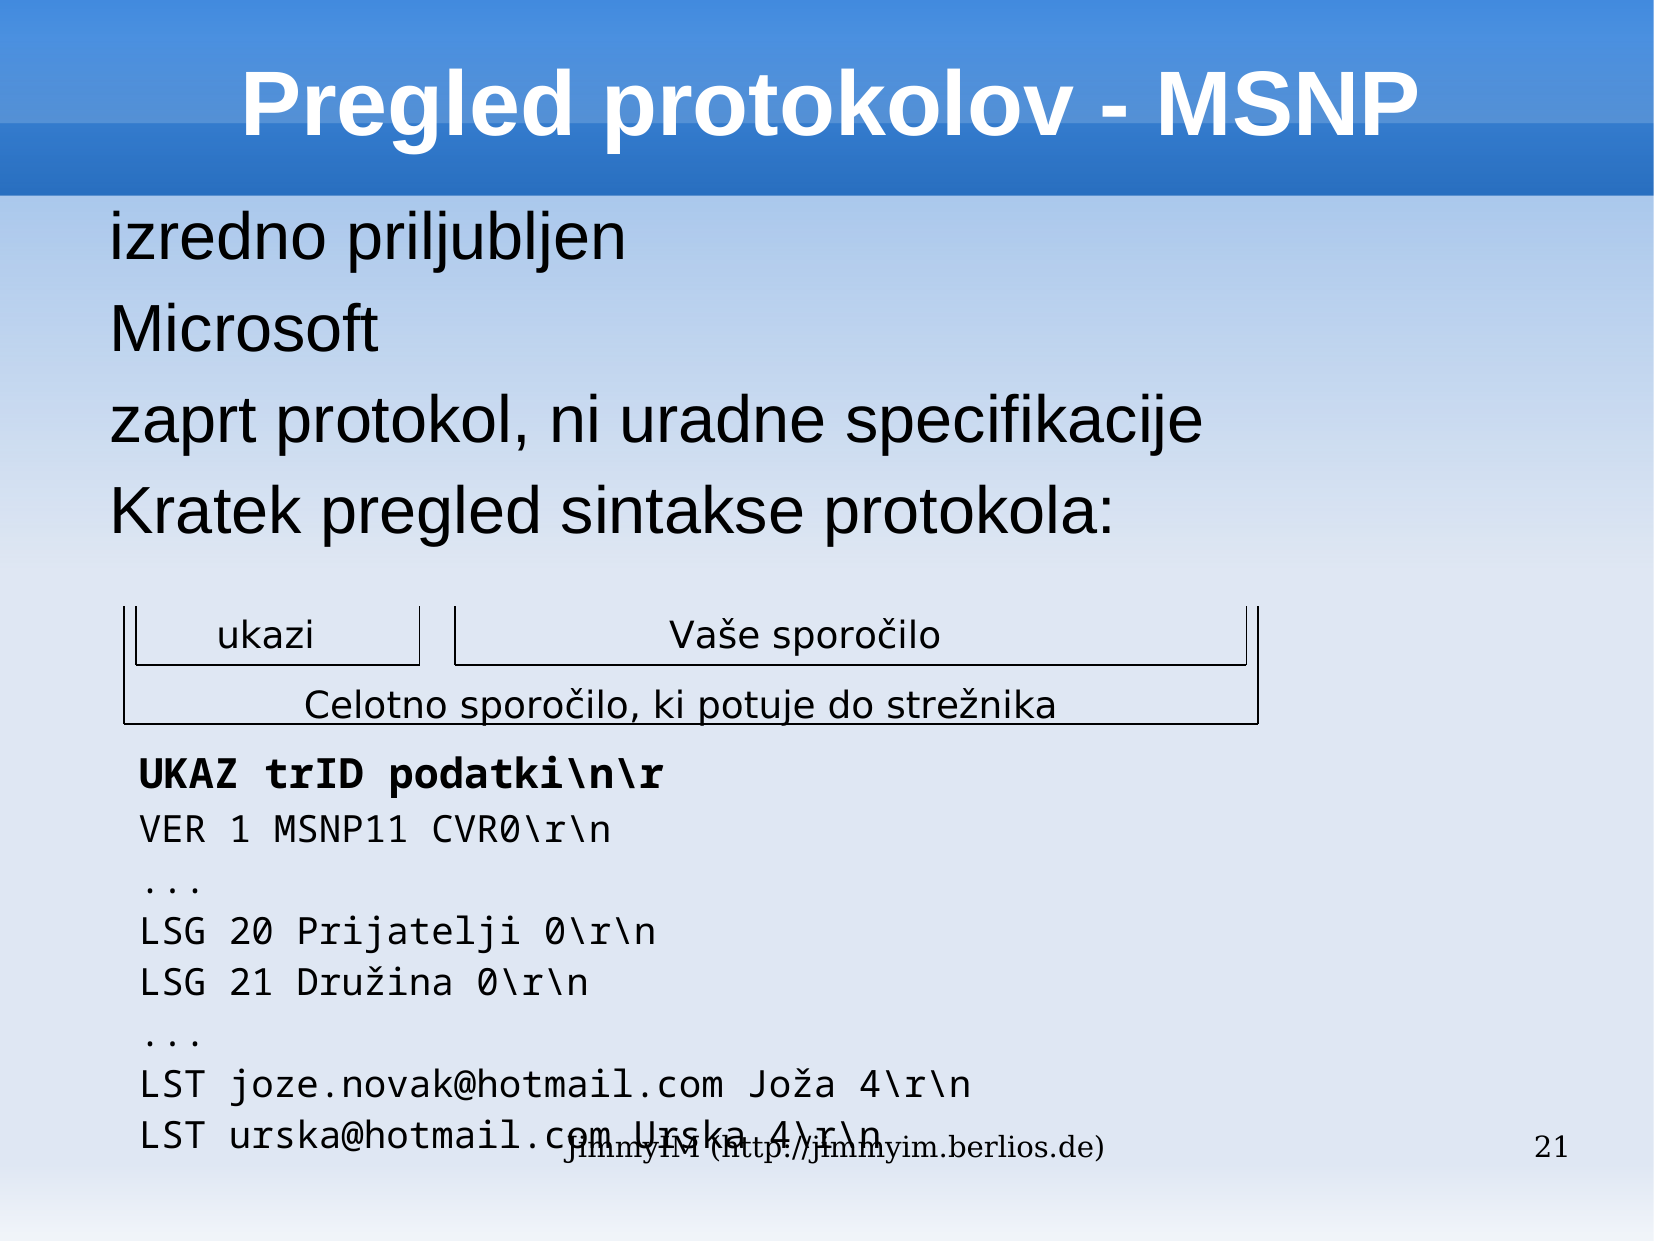

# Pregled protokolov - MSNP
izredno priljubljen
Microsoft
zaprt protokol, ni uradne specifikacije
Kratek pregled sintakse protokola:
ukazi
Vaše sporočilo
Celotno sporočilo, ki potuje do strežnika
UKAZ trID podatki\n\r
VER 1 MSNP11 CVR0\r\n
...
LSG 20 Prijatelji 0\r\n
LSG 21 Družina 0\r\n
...
LST joze.novak@hotmail.com Joža 4\r\n
LST urska@hotmail.com Urska 4\r\n
JimmyIM (http://jimmyim.berlios.de)
21